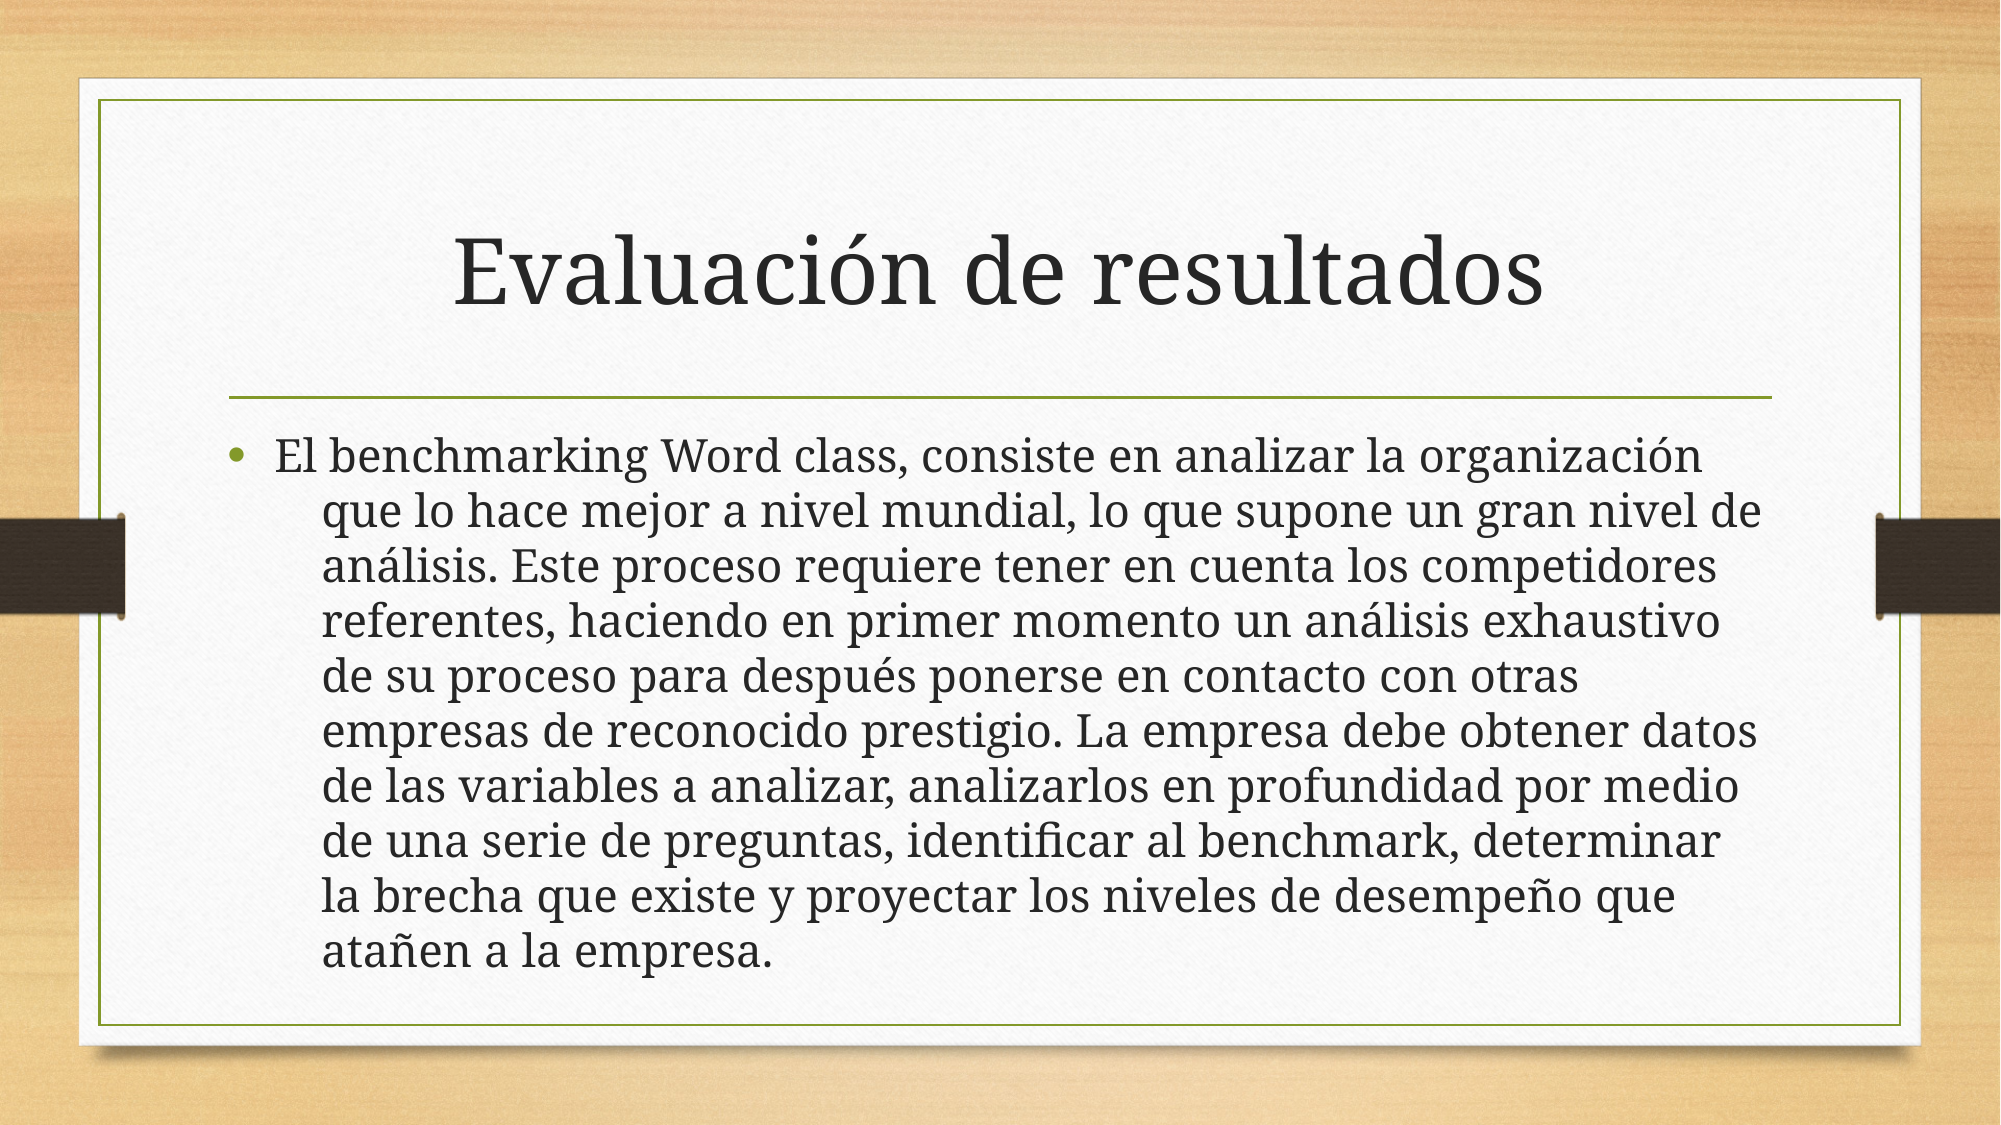

# Evaluación de resultados
El benchmarking Word class, consiste en analizar la organización que lo hace mejor a nivel mundial, lo que supone un gran nivel de análisis. Este proceso requiere tener en cuenta los competidores referentes, haciendo en primer momento un análisis exhaustivo de su proceso para después ponerse en contacto con otras empresas de reconocido prestigio. La empresa debe obtener datos de las variables a analizar, analizarlos en profundidad por medio de una serie de preguntas, identificar al benchmark, determinar la brecha que existe y proyectar los niveles de desempeño que atañen a la empresa.